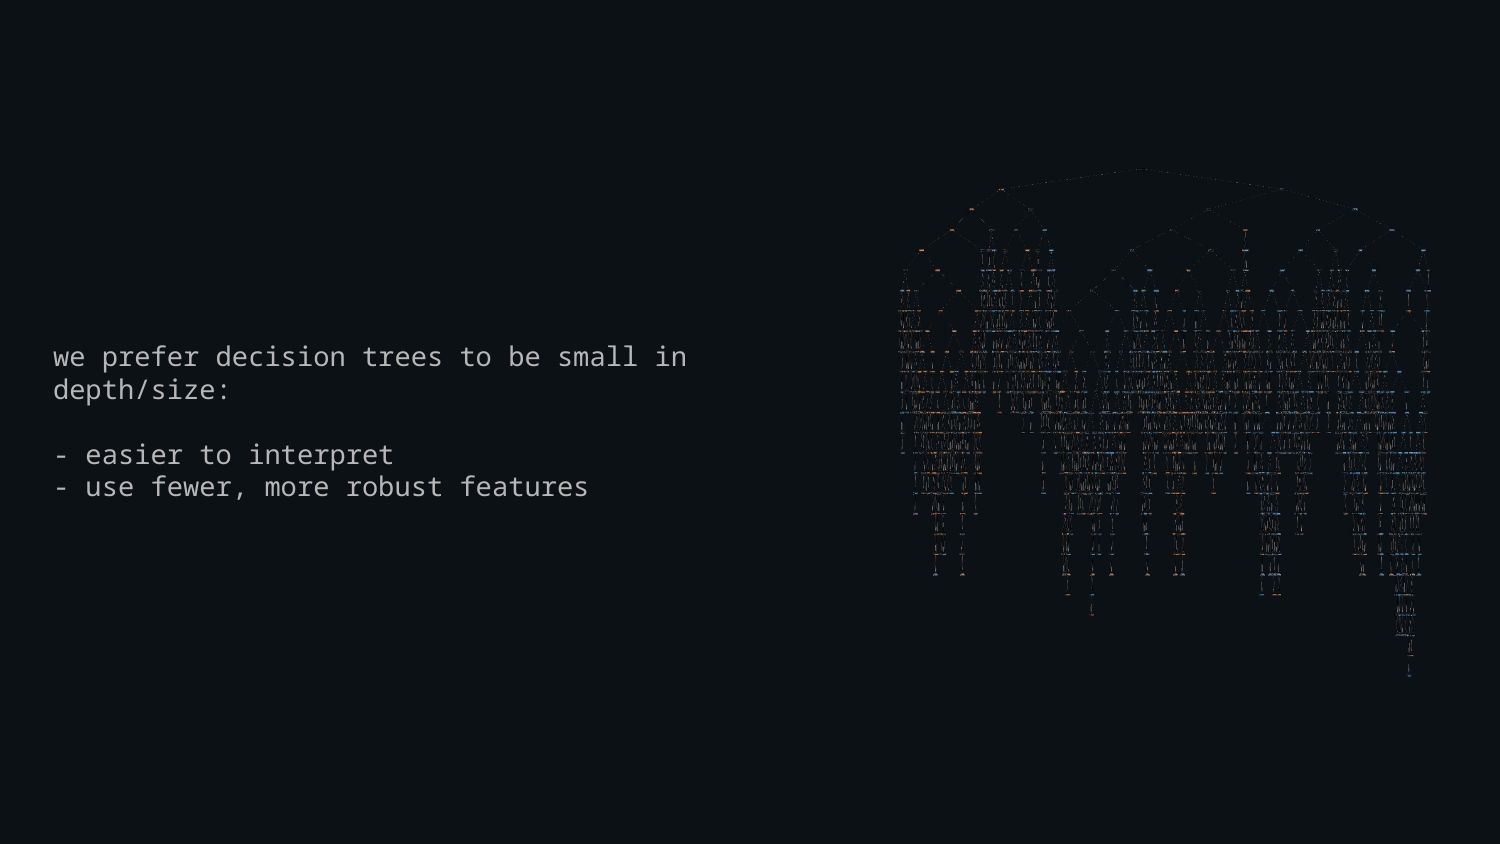

we prefer decision trees to be small in depth/size:
- easier to interpret
- use fewer, more robust features